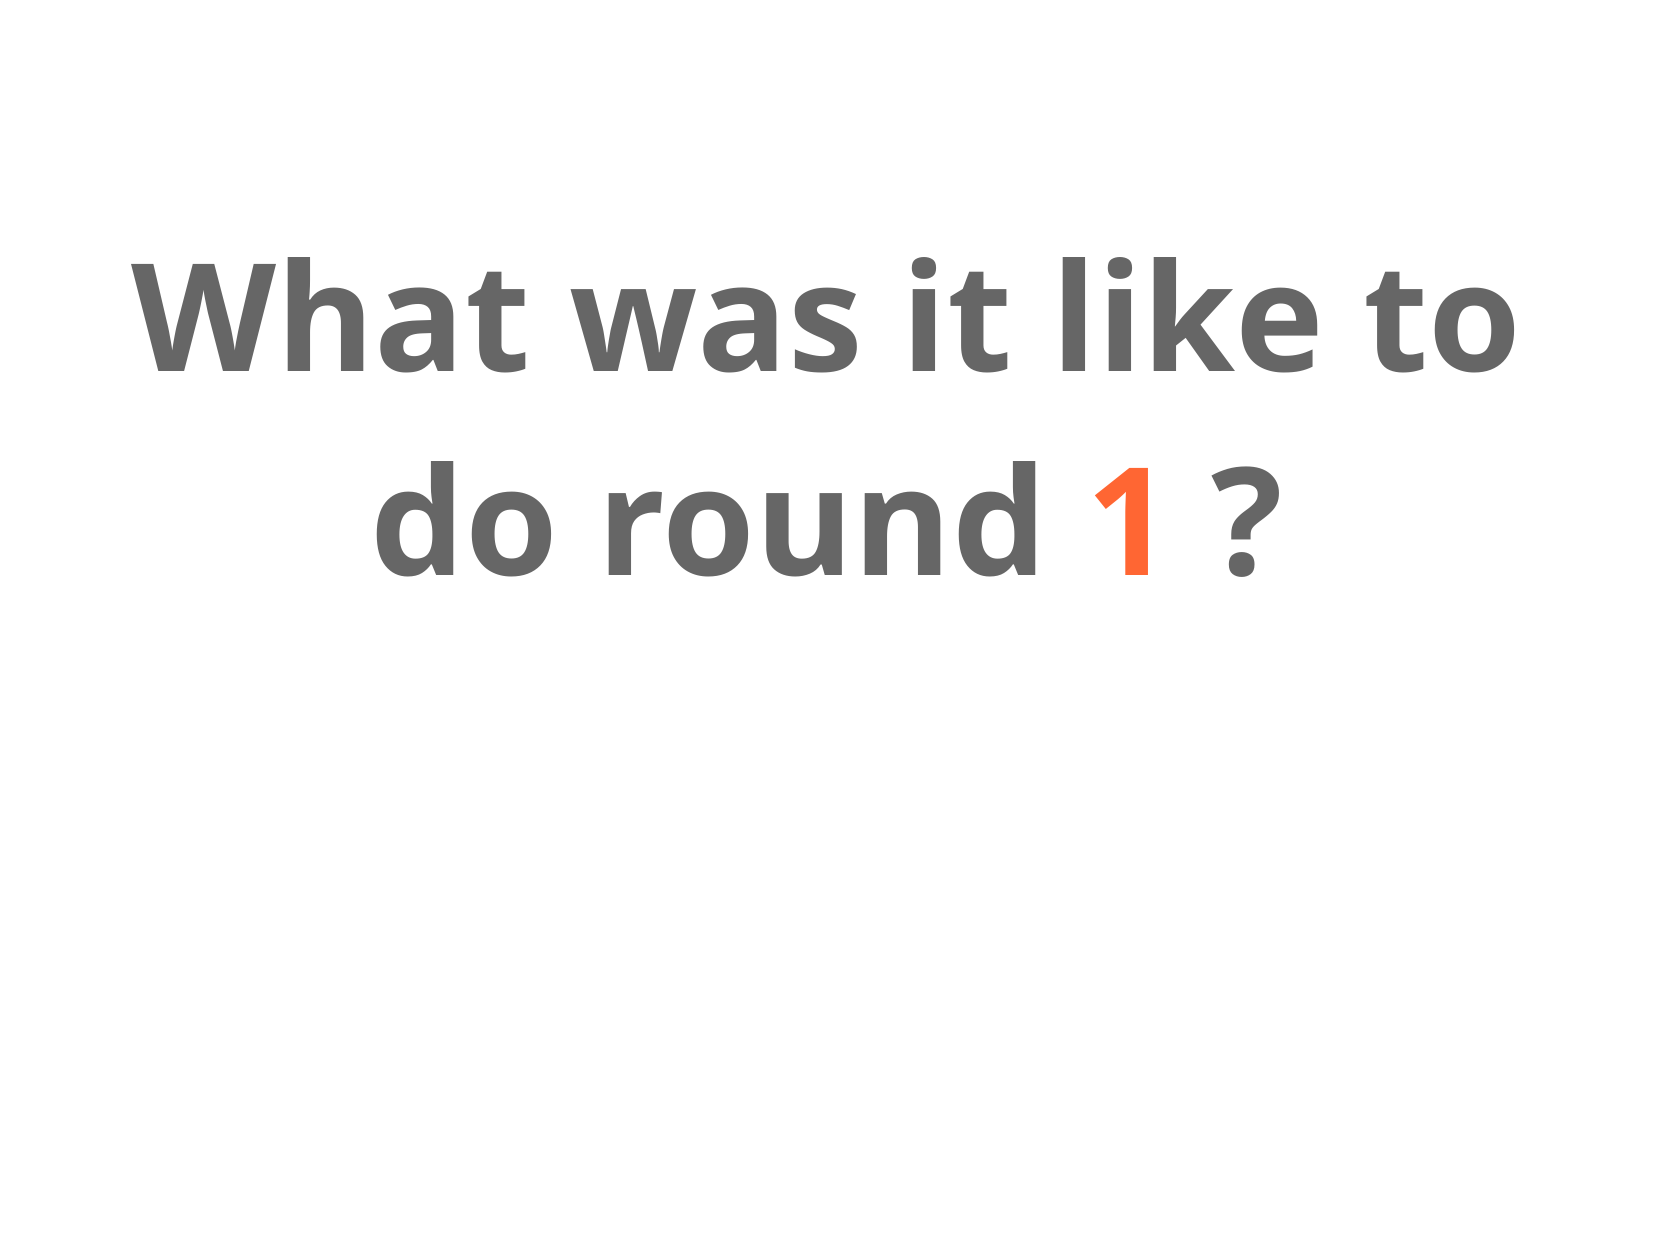

# What was it like to do round 1 ?